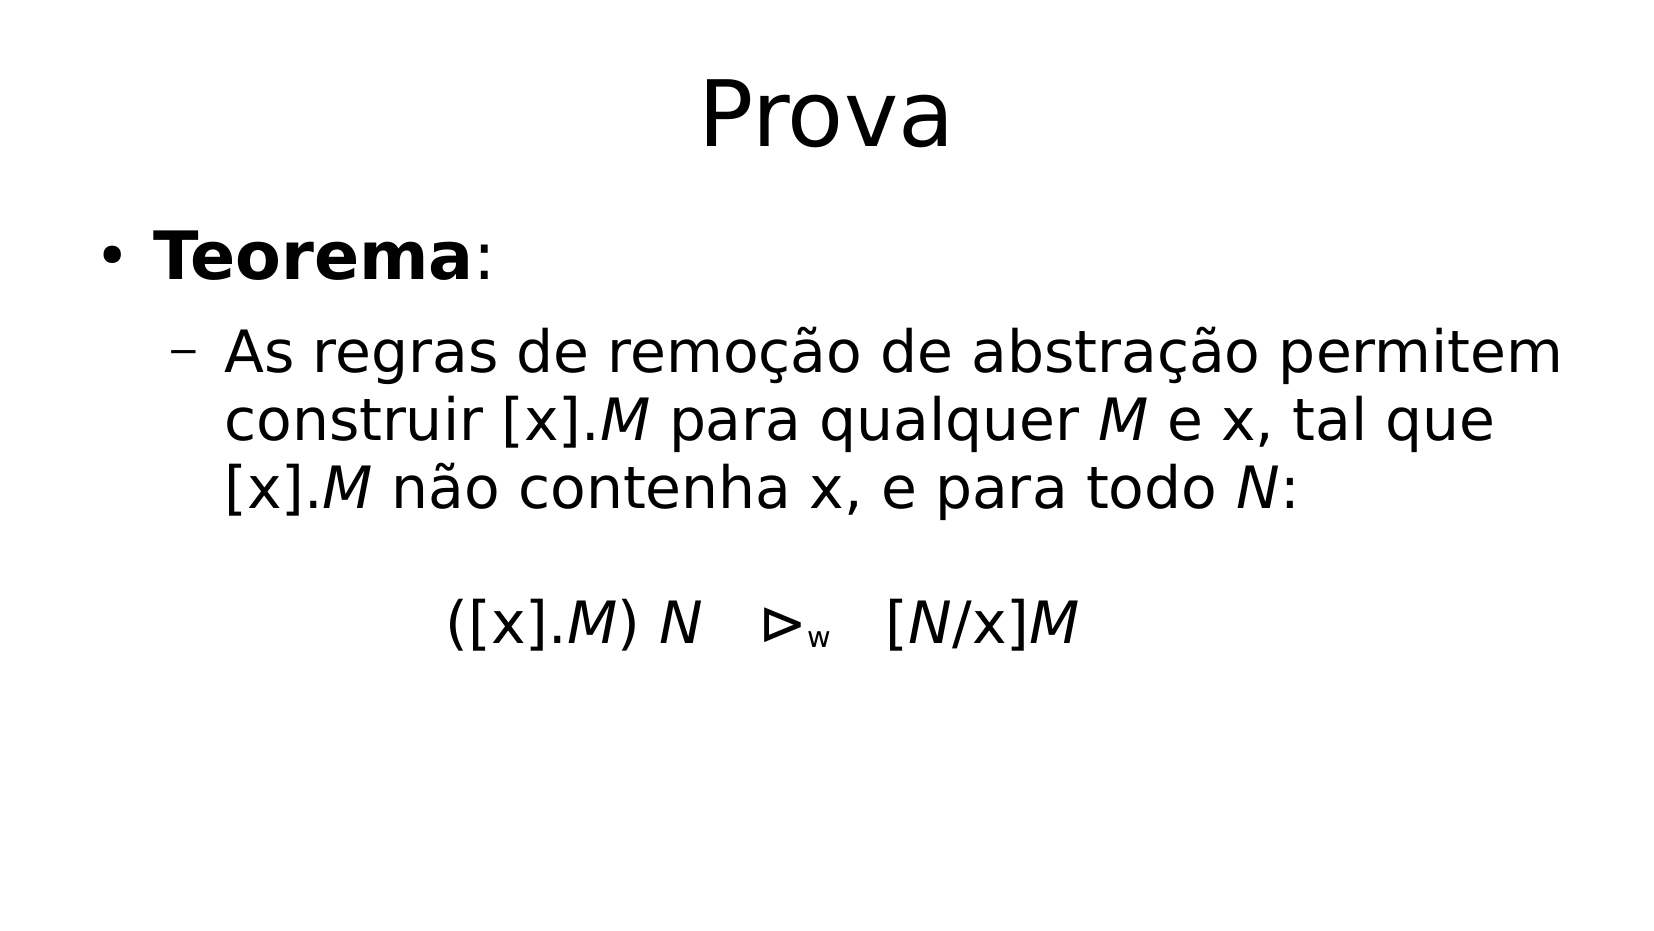

# Prova
Teorema:
As regras de remoção de abstração permitem construir [x].M para qualquer M e x, tal que [x].M não contenha x, e para todo N:
 ([x].M) N ⊳w [N/x]M